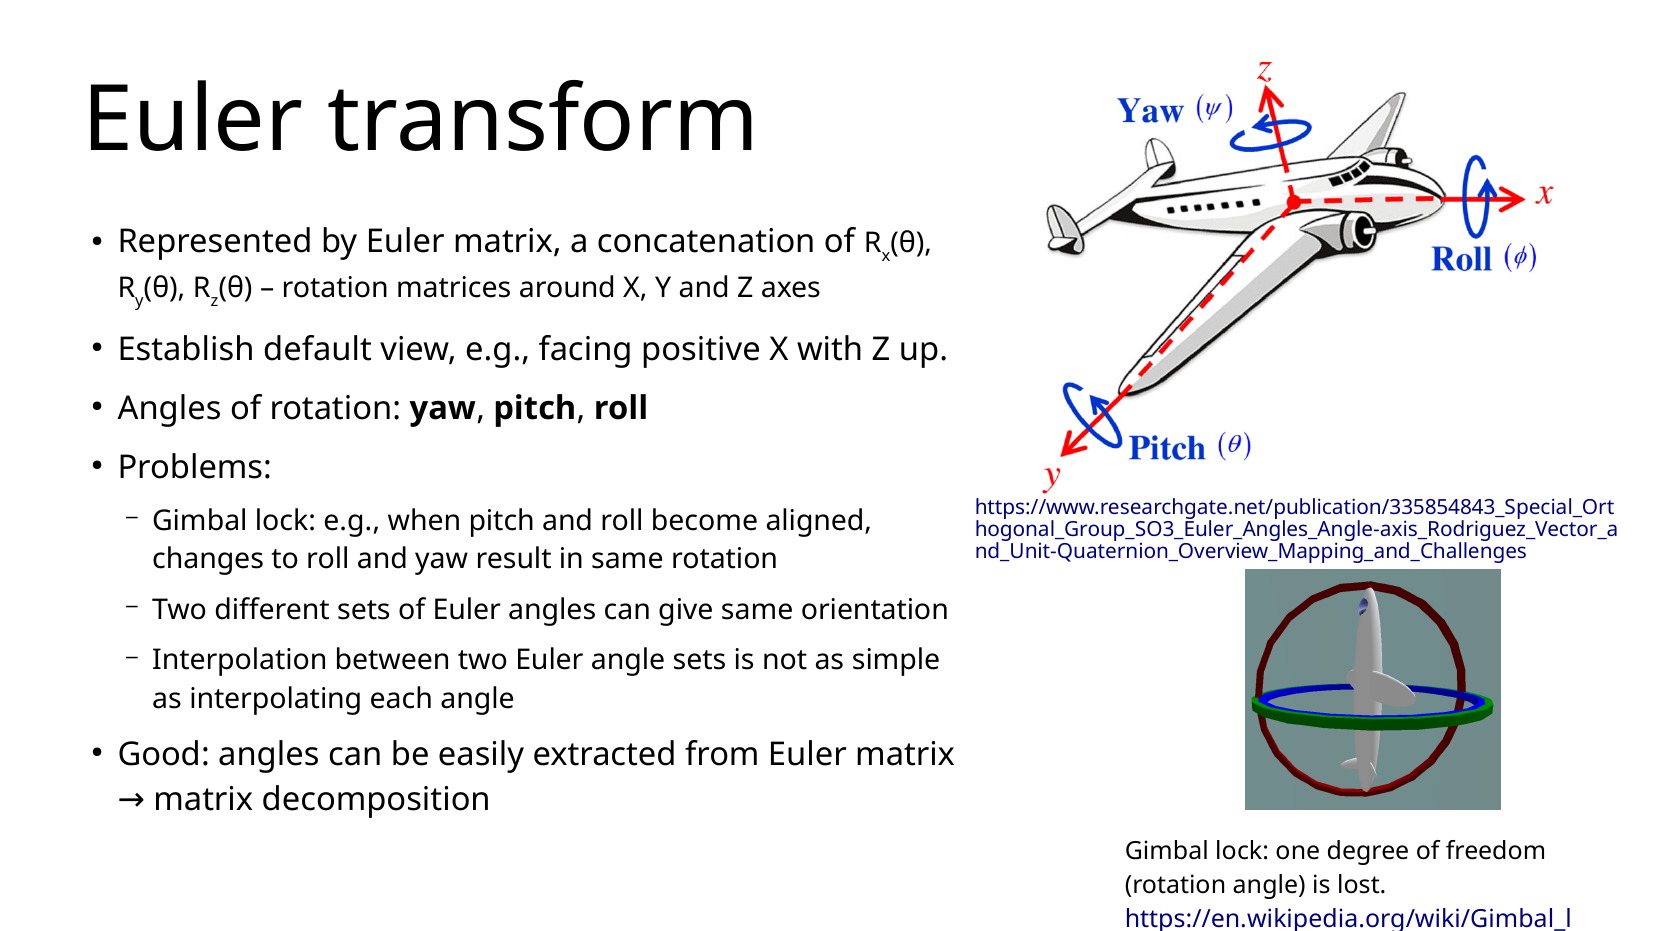

# Euler transform
Represented by Euler matrix, a concatenation of Rx(θ), Ry(θ), Rz(θ) – rotation matrices around X, Y and Z axes
Establish default view, e.g., facing positive X with Z up.
Angles of rotation: yaw, pitch, roll
Problems:
Gimbal lock: e.g., when pitch and roll become aligned, changes to roll and yaw result in same rotation
Two different sets of Euler angles can give same orientation
Interpolation between two Euler angle sets is not as simple as interpolating each angle
Good: angles can be easily extracted from Euler matrix → matrix decomposition
https://www.researchgate.net/publication/335854843_Special_Orthogonal_Group_SO3_Euler_Angles_Angle-axis_Rodriguez_Vector_and_Unit-Quaternion_Overview_Mapping_and_Challenges
Gimbal lock: one degree of freedom (rotation angle) is lost.
https://en.wikipedia.org/wiki/Gimbal_lock